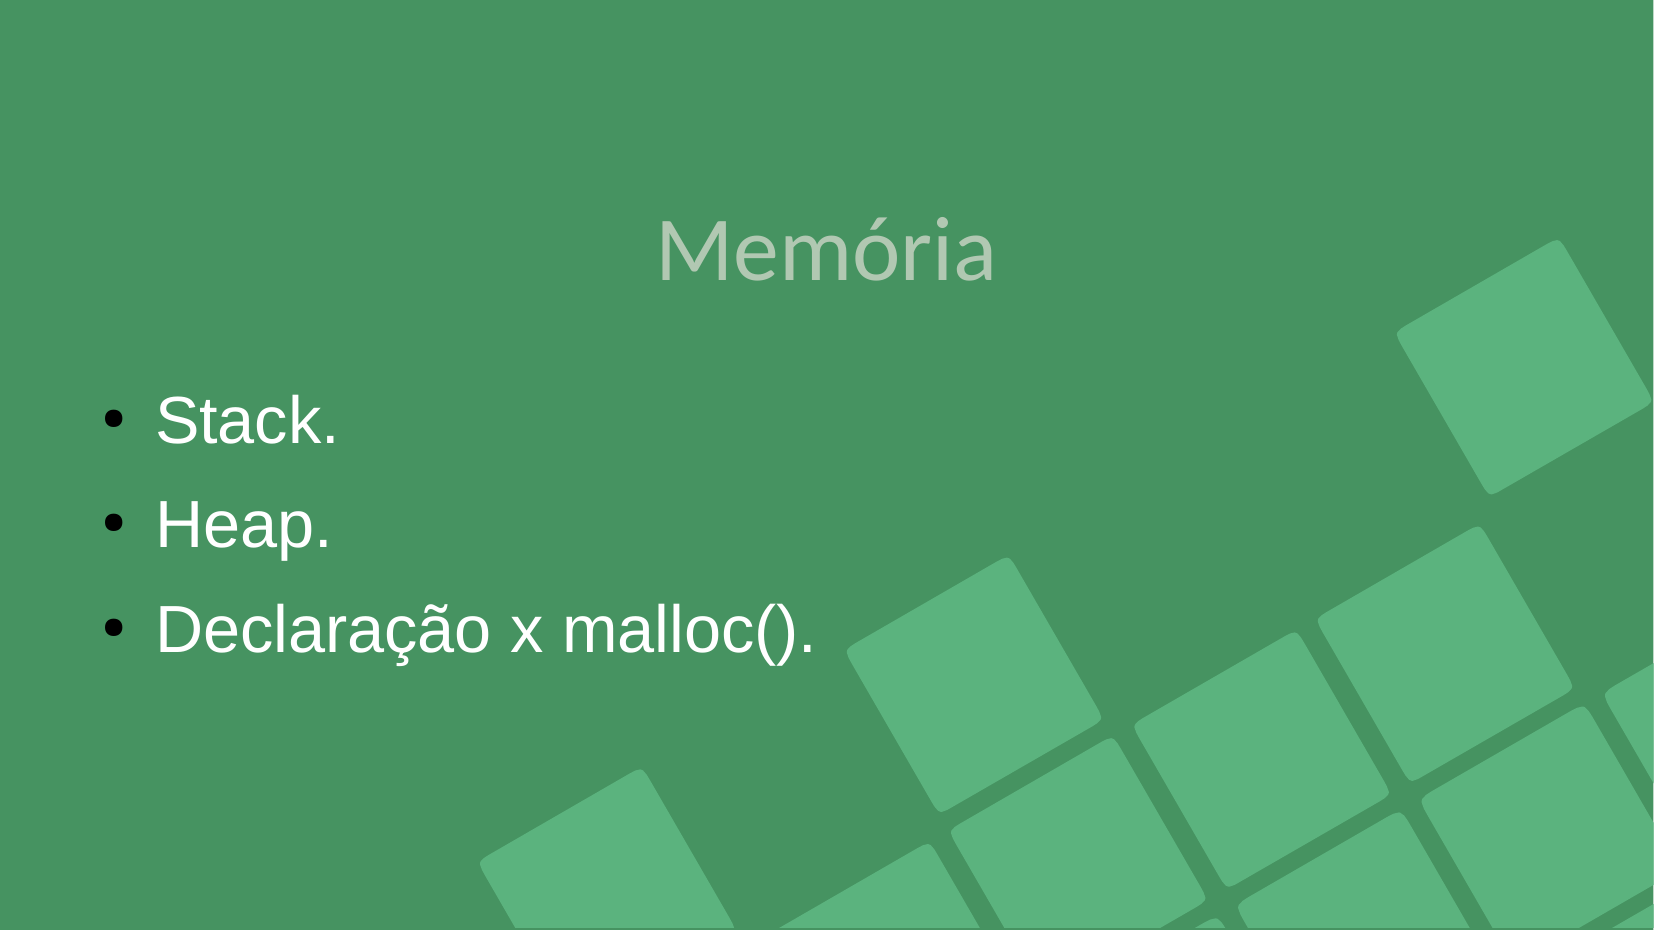

# Memória
Stack.
Heap.
Declaração x malloc().